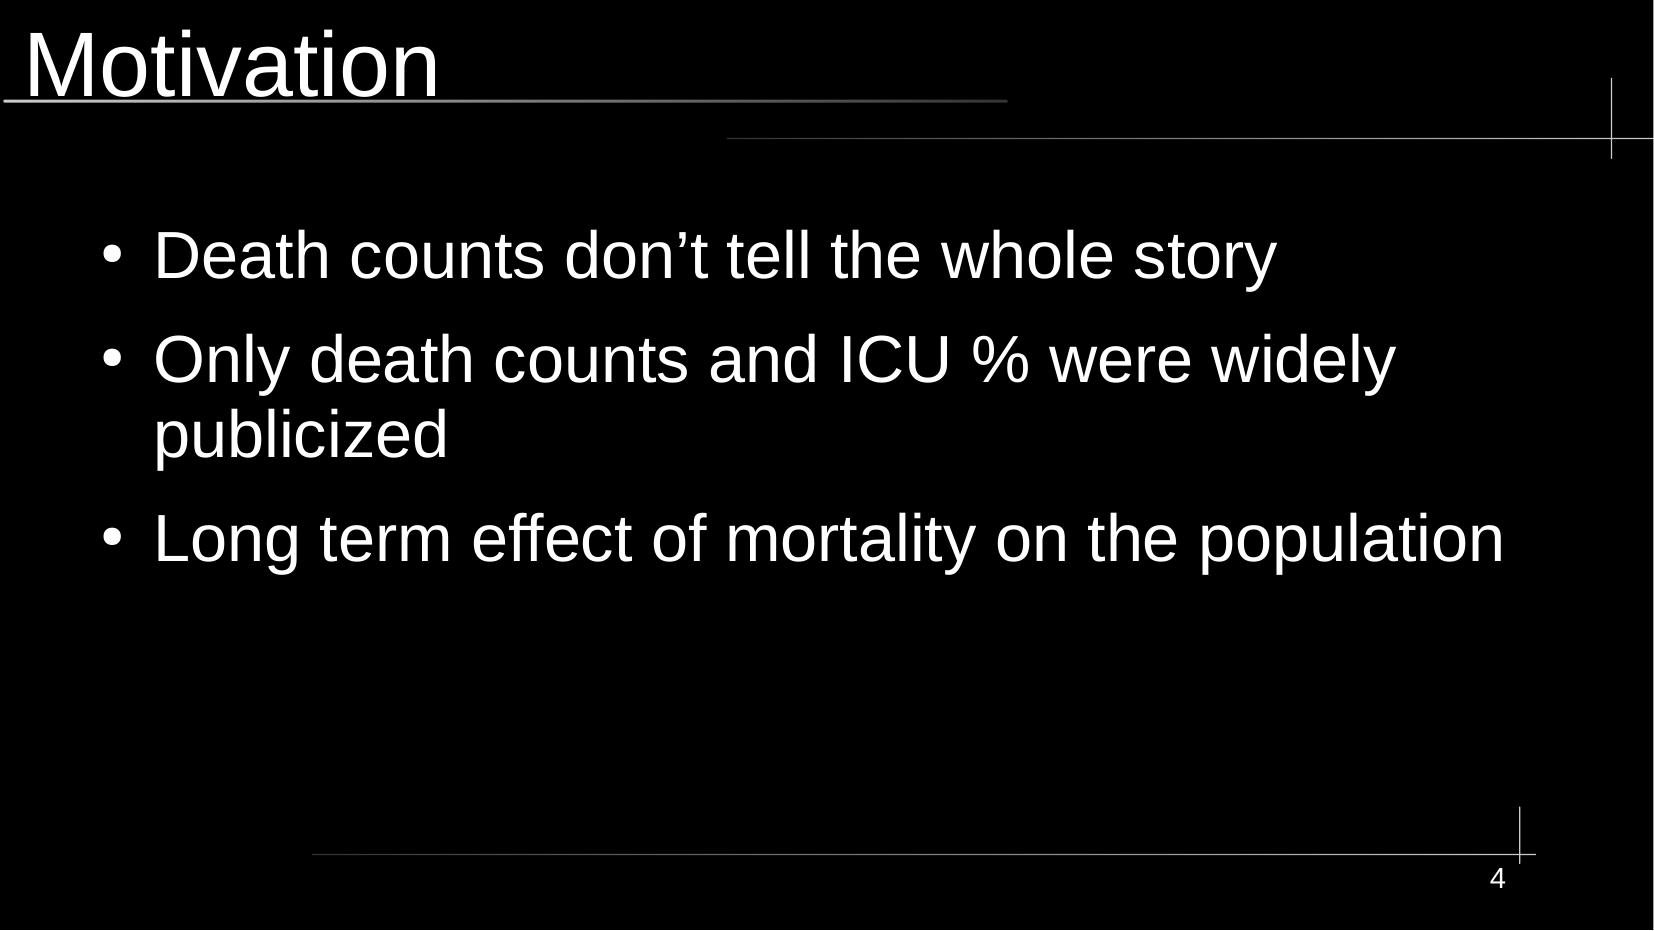

# Motivation
Death counts don’t tell the whole story
Only death counts and ICU % were widely publicized
Long term effect of mortality on the population
4